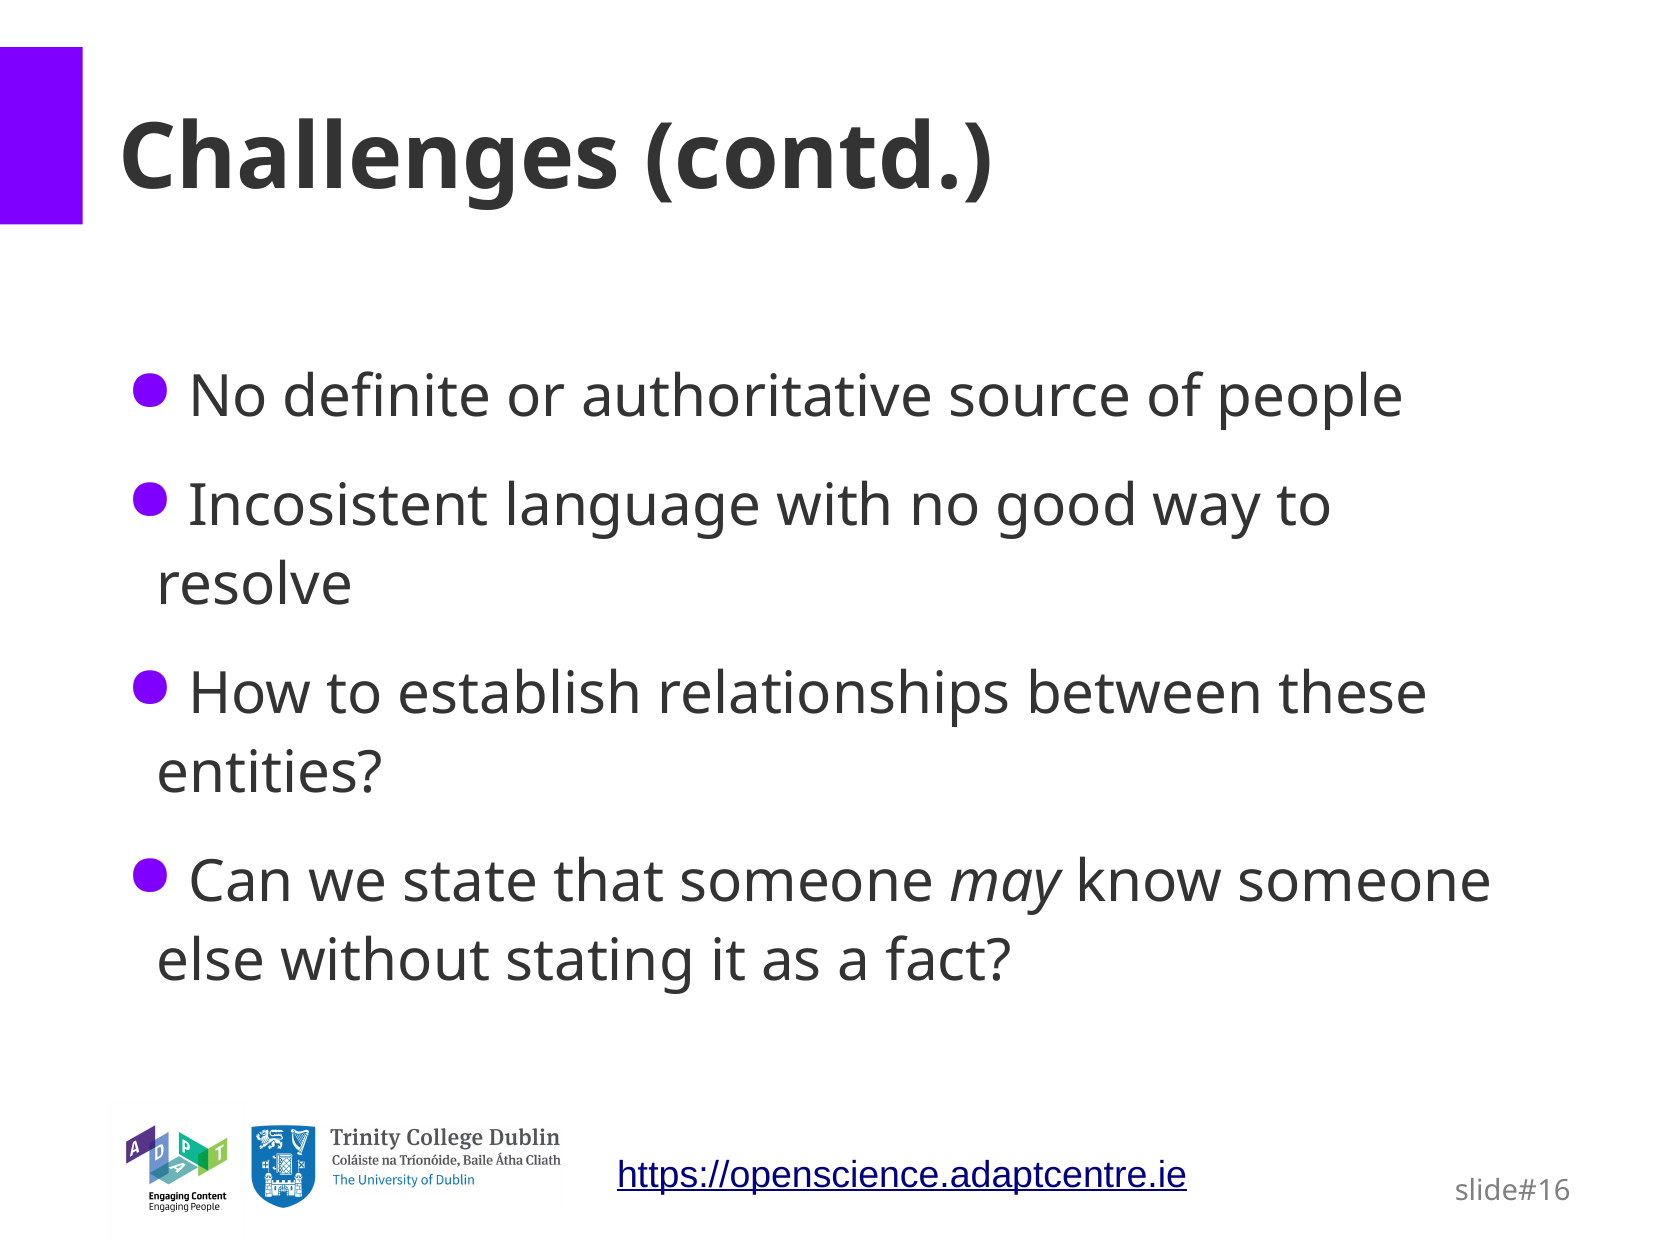

# Challenges (contd.)
 No definite or authoritative source of people
 Incosistent language with no good way to resolve
 How to establish relationships between these entities?
 Can we state that someone may know someone else without stating it as a fact?
16